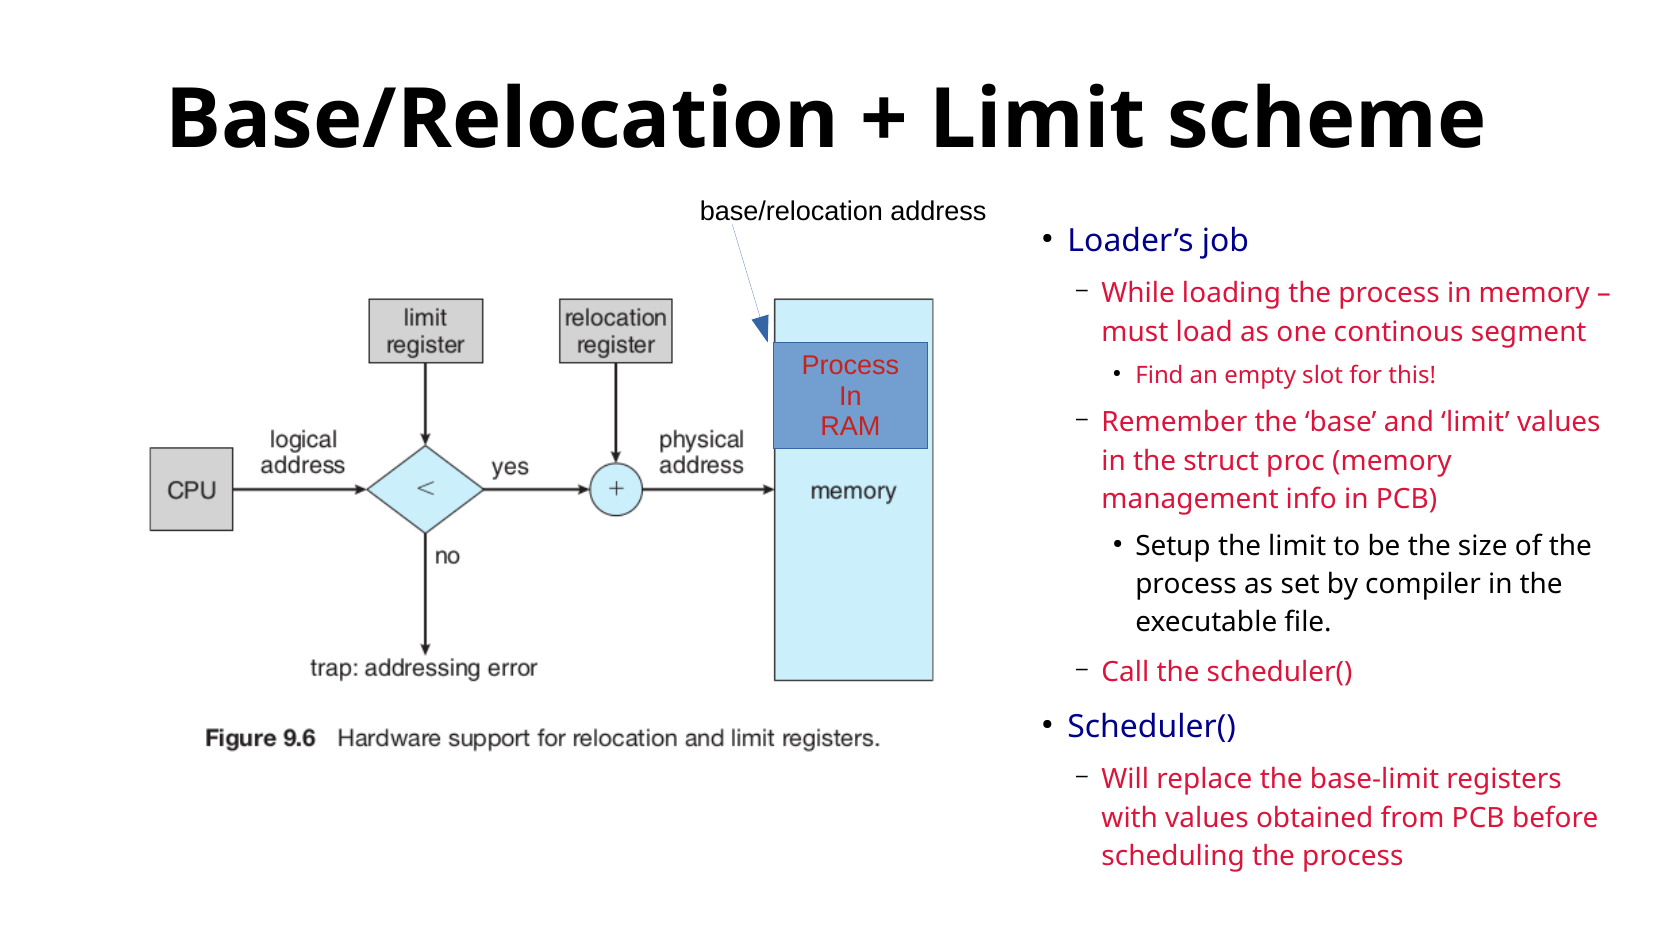

# Base/Relocation + Limit scheme
base/relocation address
Loader’s job
While loading the process in memory – must load as one continous segment
Find an empty slot for this!
Remember the ‘base’ and ‘limit’ values in the struct proc (memory management info in PCB)
Setup the limit to be the size of the process as set by compiler in the executable file.
Call the scheduler()
Scheduler()
Will replace the base-limit registers with values obtained from PCB before scheduling the process
Process
In
RAM